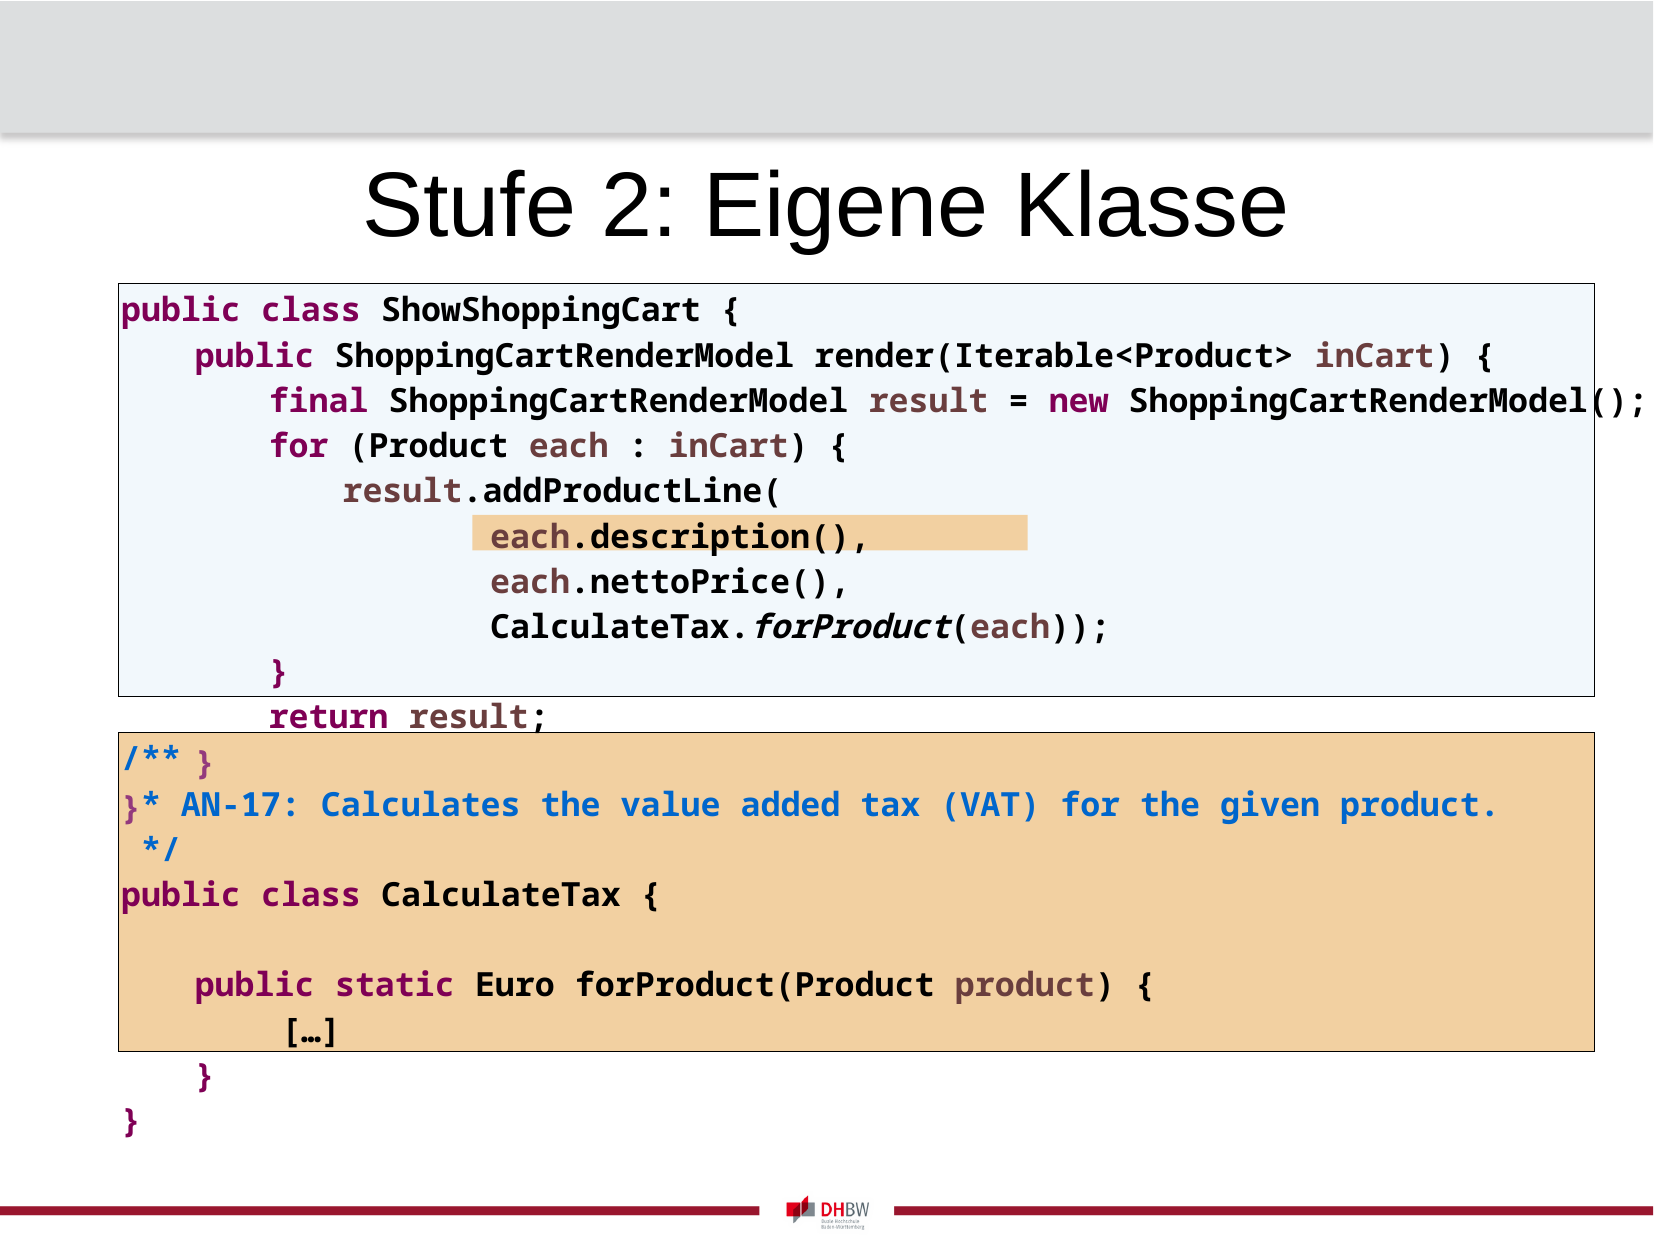

# Stufe 2: Eigene Klasse
public class ShowShoppingCart {
	public ShoppingCartRenderModel render(Iterable<Product> inCart) {
		final ShoppingCartRenderModel result = new ShoppingCartRenderModel();
		for (Product each : inCart) {
			result.addProductLine(
					each.description(),
					each.nettoPrice(),
					CalculateTax.forProduct(each));
		}
		return result;
	}
}
/**
 * AN-17: Calculates the value added tax (VAT) for the given product.
 */
public class CalculateTax {
	public static Euro forProduct(Product product) {
 […]
	}
}